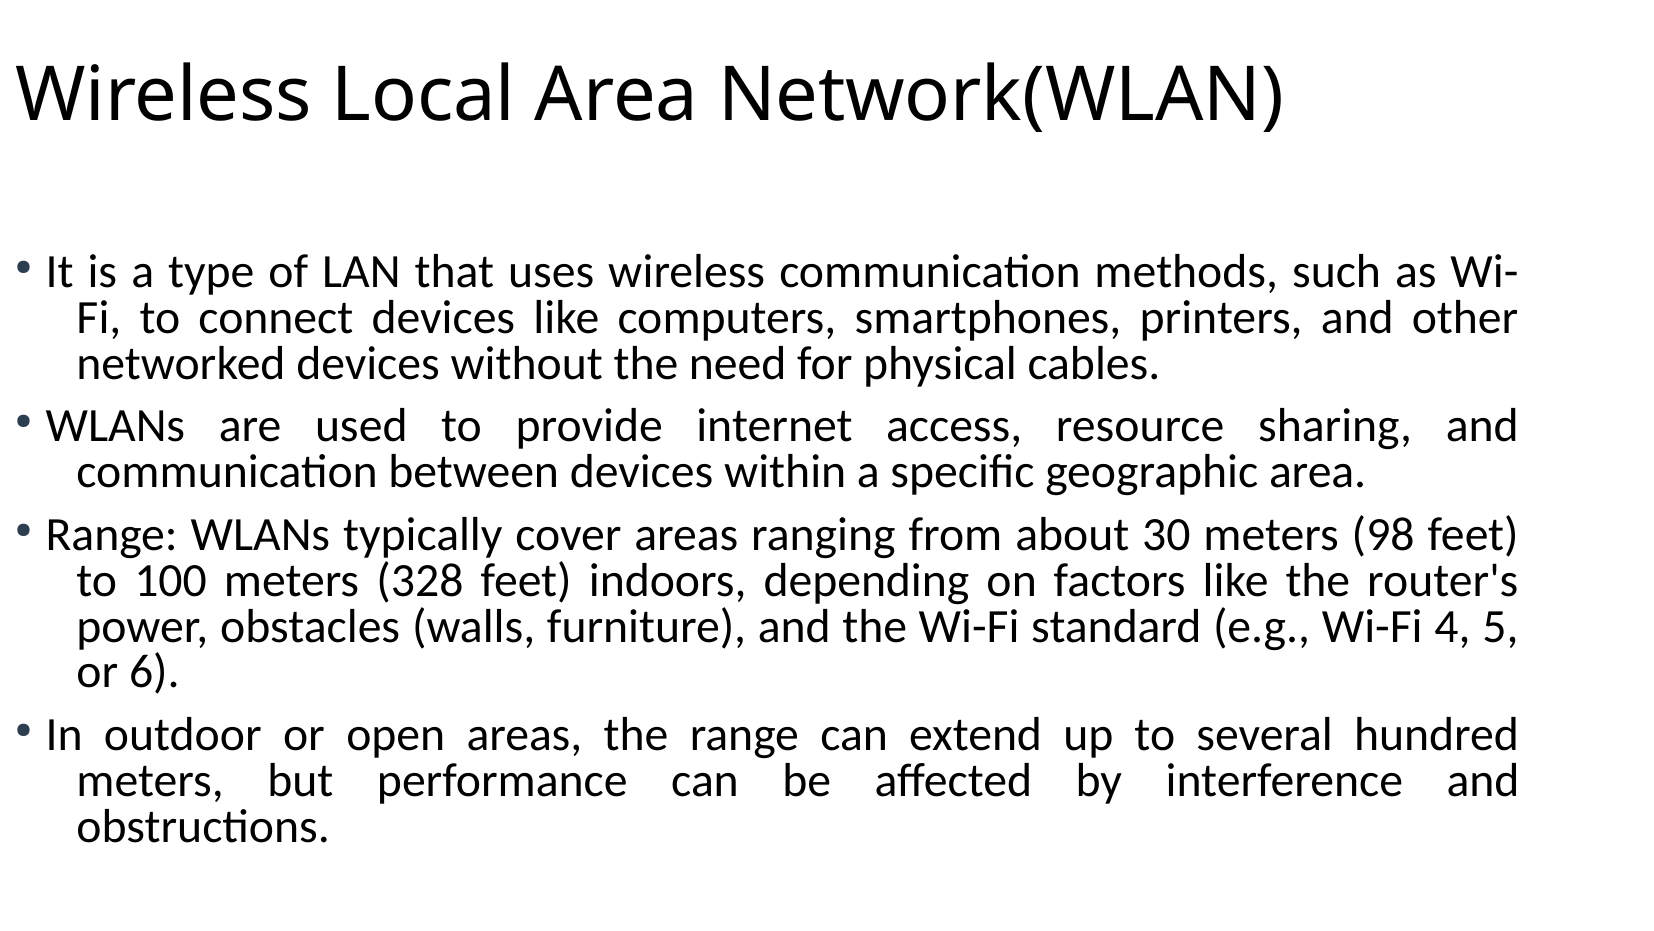

# Wireless Local Area Network(WLAN)
It is a type of LAN that uses wireless communication methods, such as Wi-Fi, to connect devices like computers, smartphones, printers, and other networked devices without the need for physical cables.
WLANs are used to provide internet access, resource sharing, and communication between devices within a specific geographic area.
Range: WLANs typically cover areas ranging from about 30 meters (98 feet) to 100 meters (328 feet) indoors, depending on factors like the router's power, obstacles (walls, furniture), and the Wi-Fi standard (e.g., Wi-Fi 4, 5, or 6).
In outdoor or open areas, the range can extend up to several hundred meters, but performance can be affected by interference and obstructions.